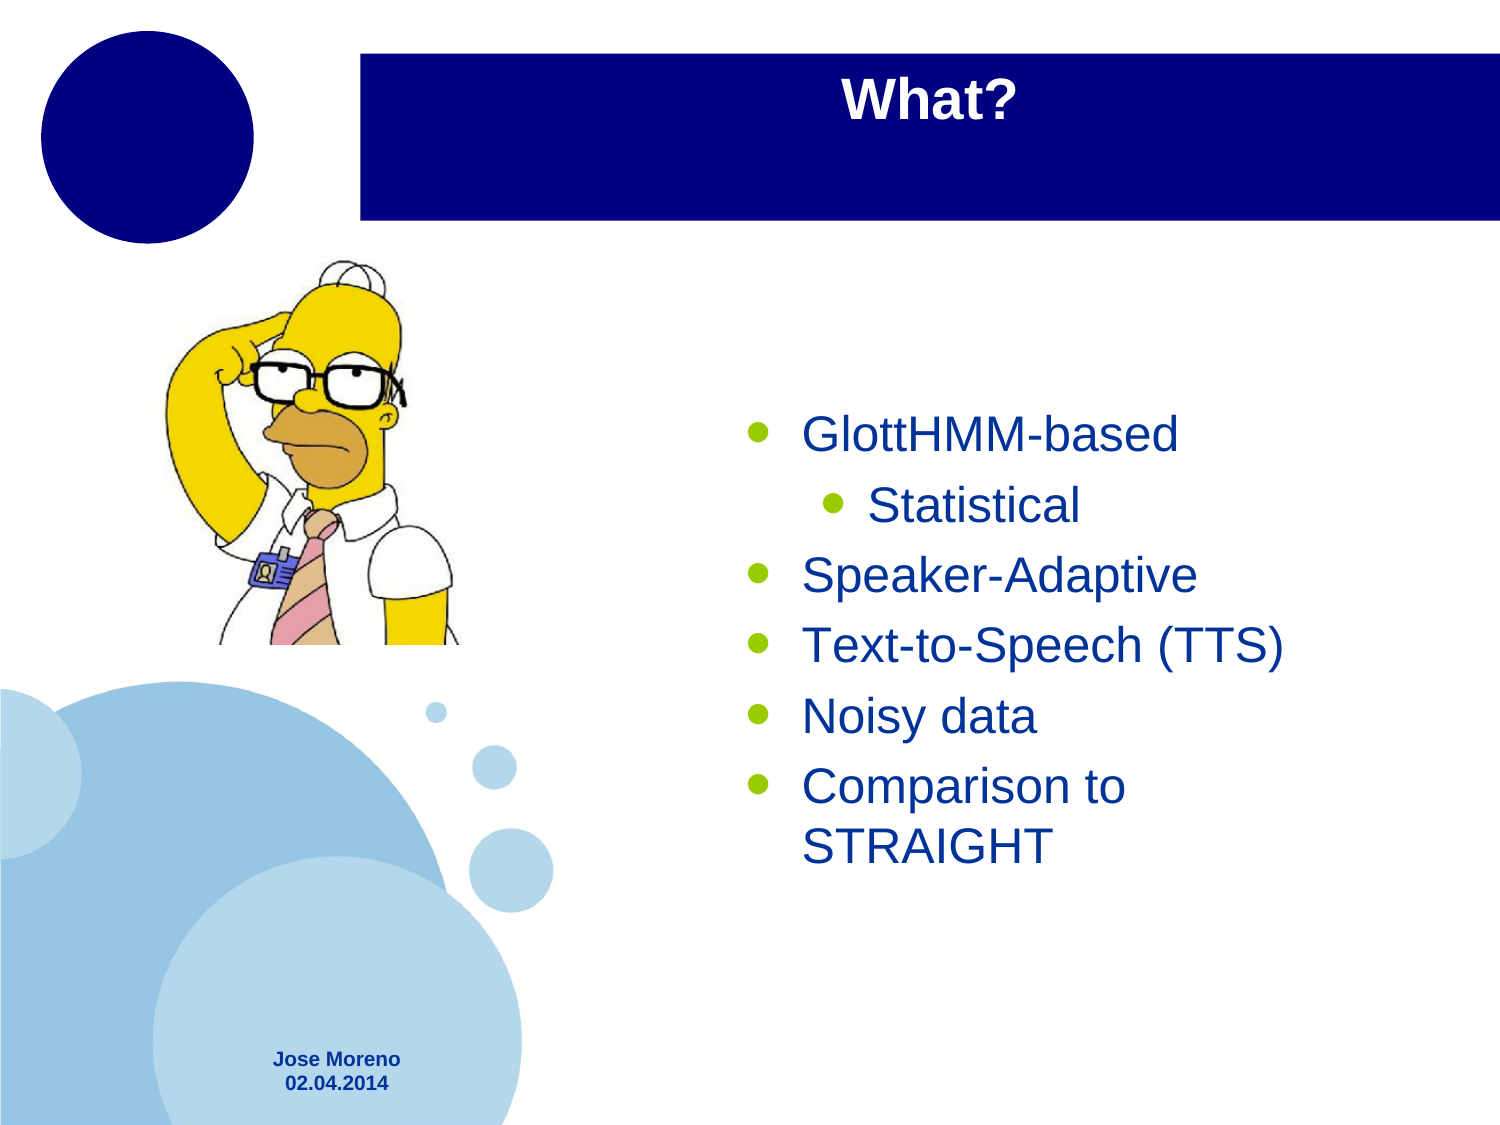

# What?
GlottHMM-based
Statistical
Speaker-Adaptive
Text-to-Speech (TTS)
Noisy data
Comparison to STRAIGHT